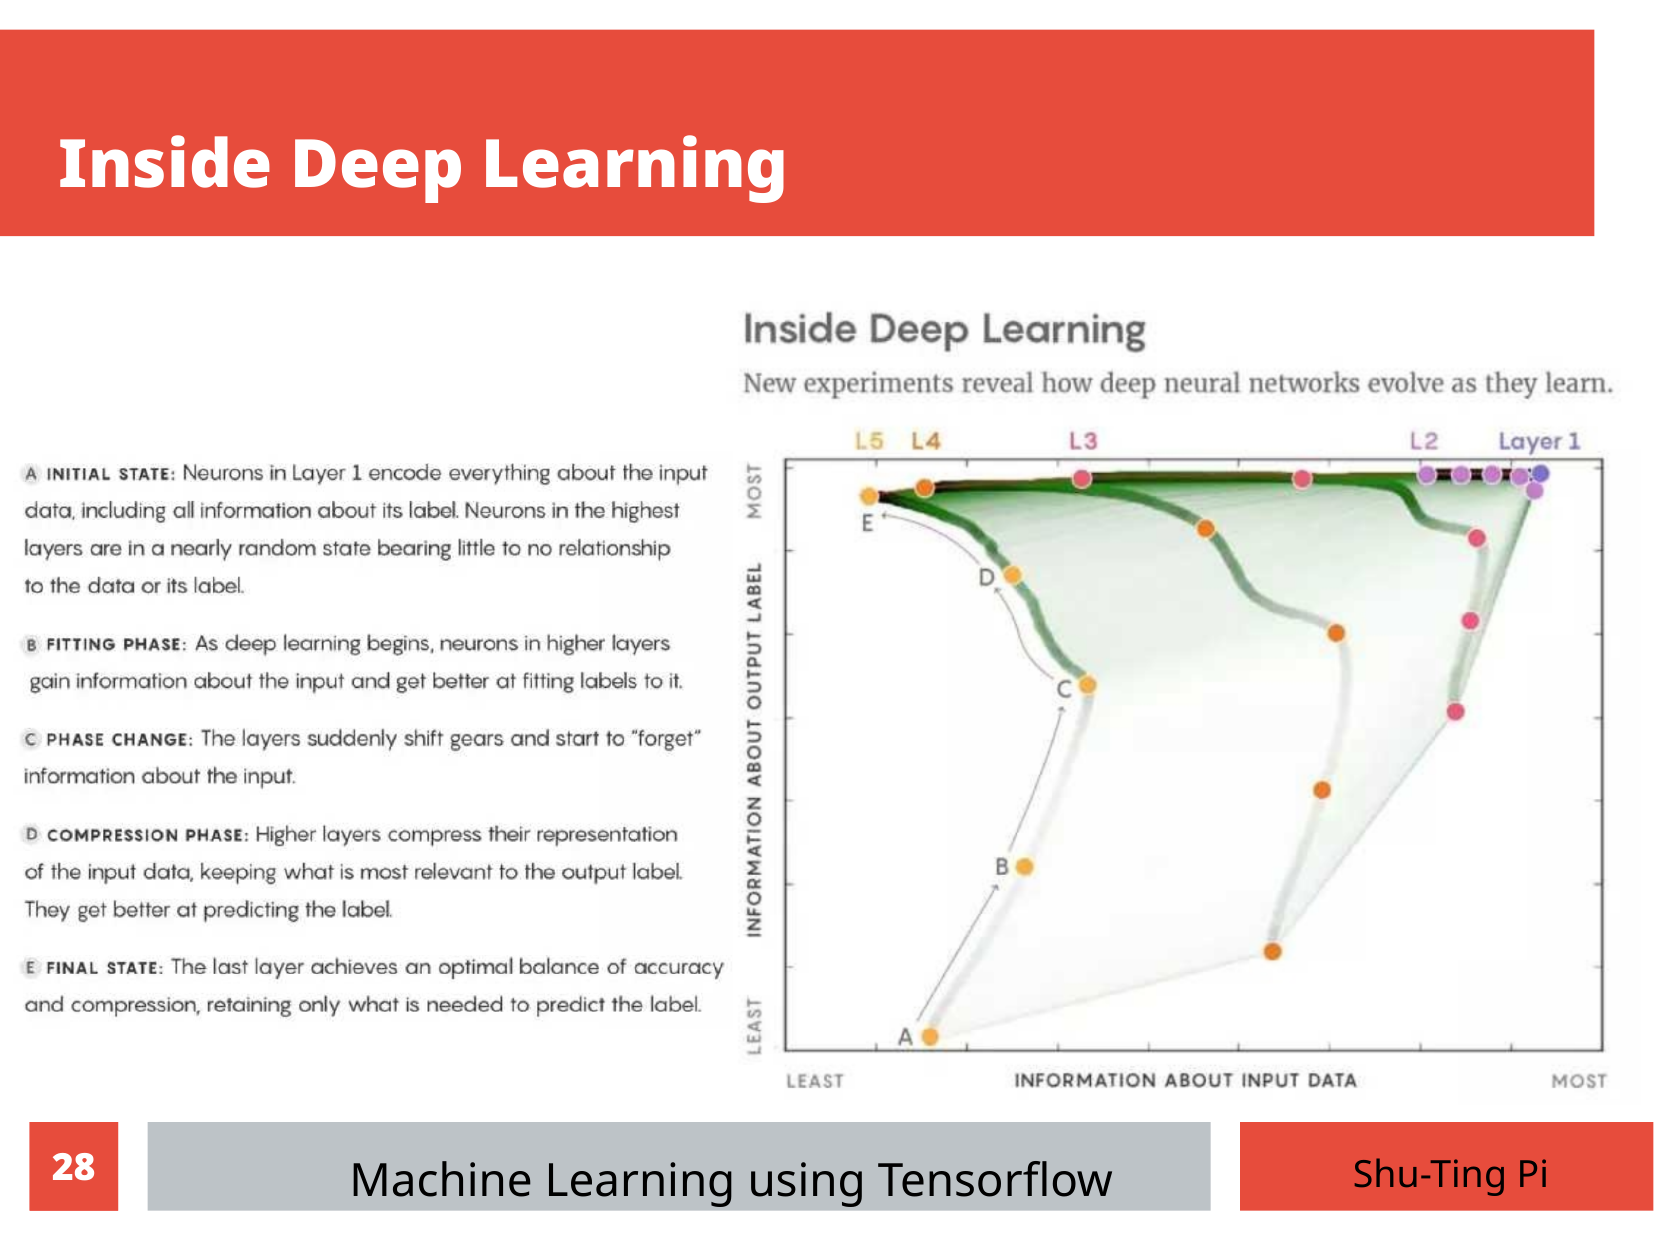

# Inside Deep Learning
28
Machine Learning using Tensorflow
Shu-Ting Pi